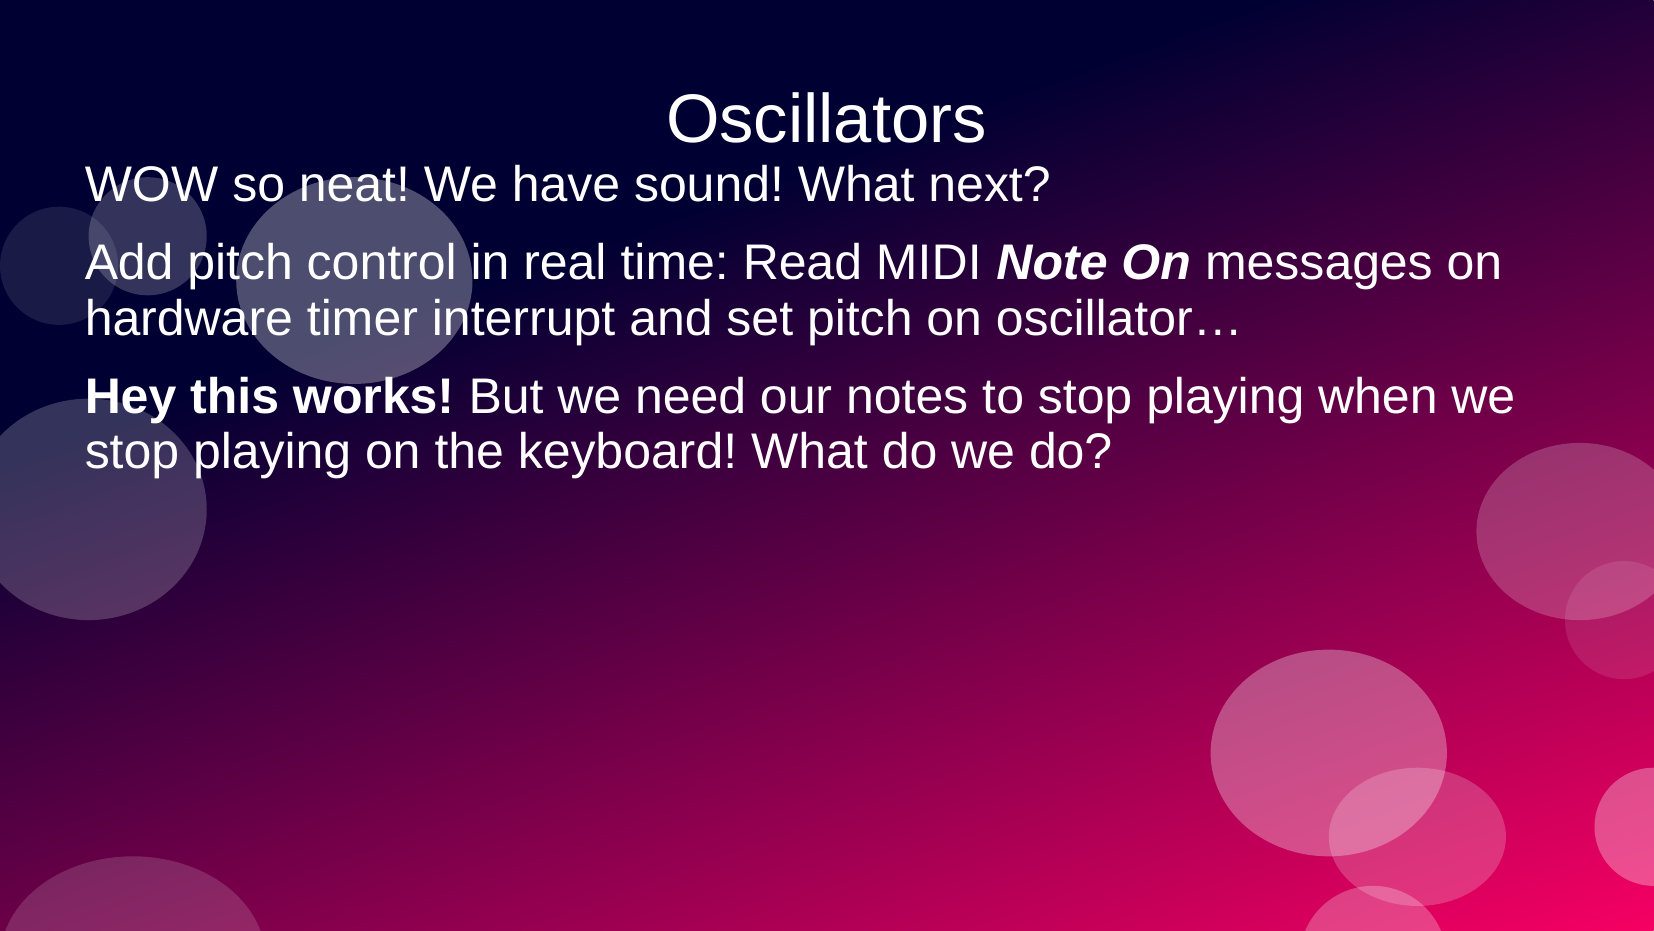

# Oscillators
WOW so neat! We have sound! What next?
Add pitch control in real time: Read MIDI Note On messages on hardware timer interrupt and set pitch on oscillator…
Hey this works! But we need our notes to stop playing when we stop playing on the keyboard! What do we do?